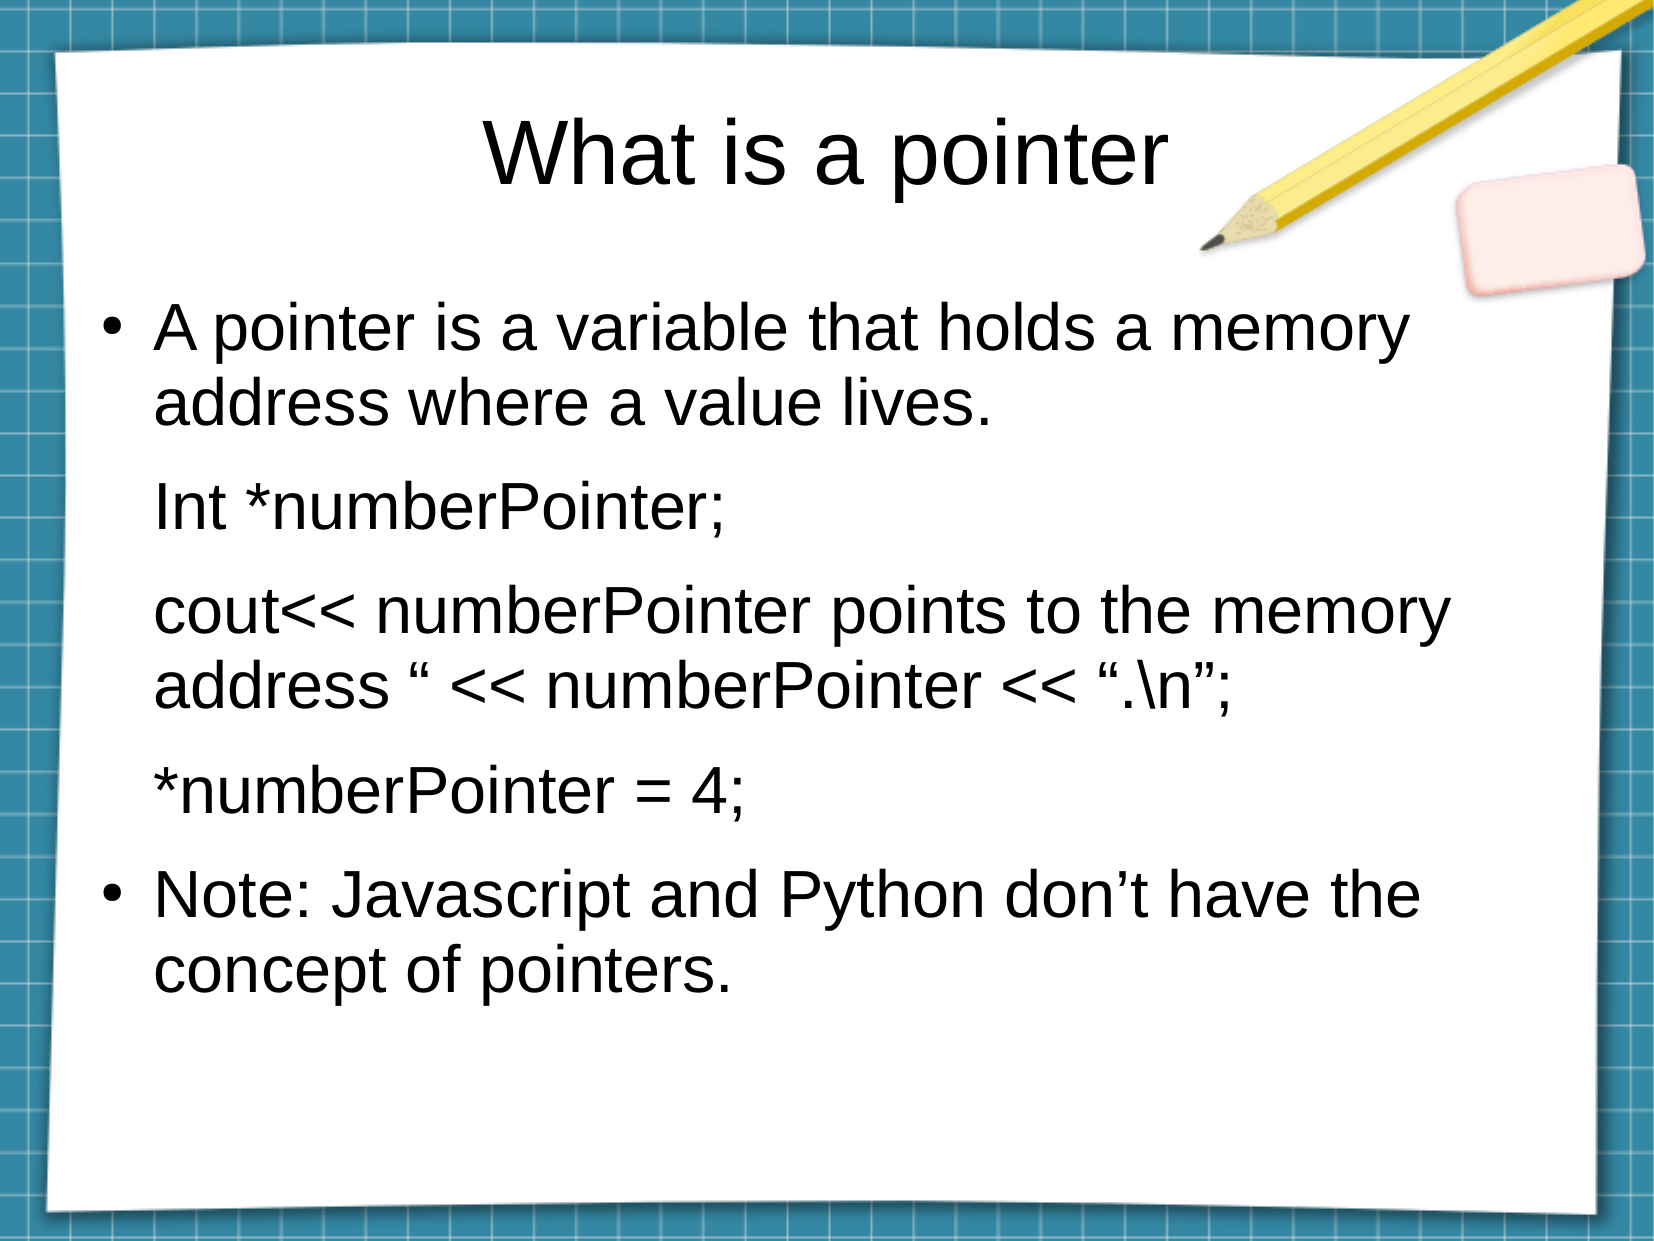

# What is a pointer
A pointer is a variable that holds a memory address where a value lives.
Int *numberPointer;
cout<< numberPointer points to the memory address “ << numberPointer << “.\n”;
*numberPointer = 4;
Note: Javascript and Python don’t have the concept of pointers.